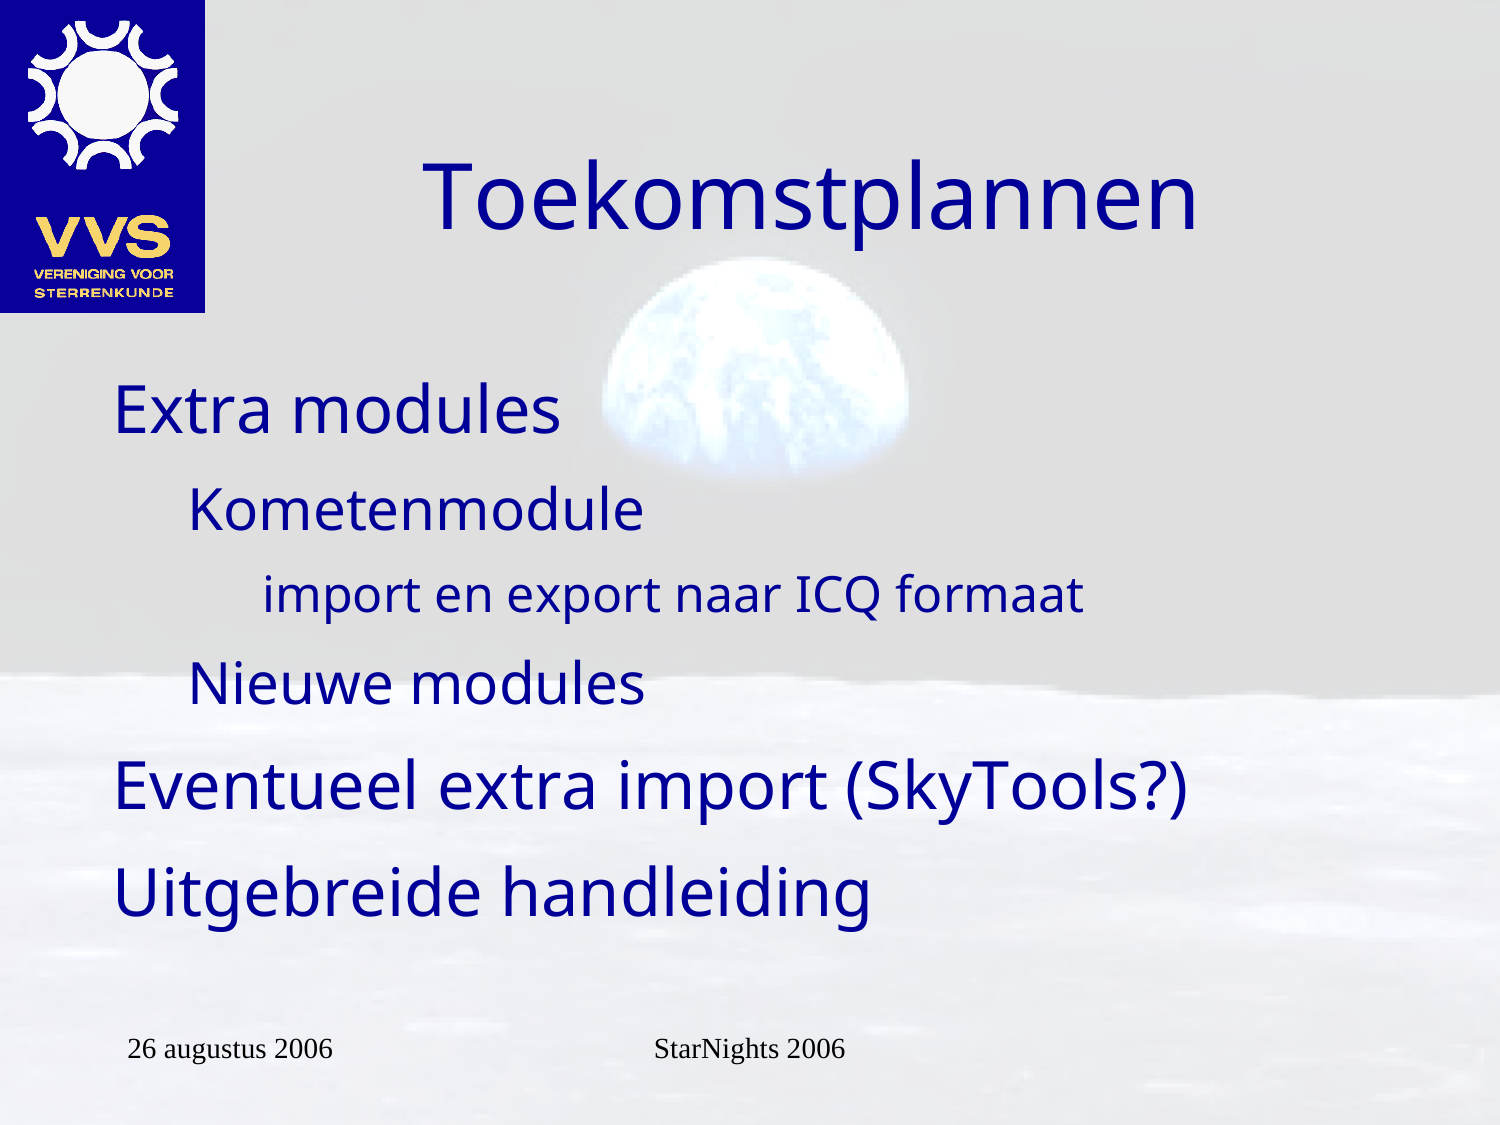

# Toekomstplannen
Extra modules
Kometenmodule
import en export naar ICQ formaat
Nieuwe modules
Eventueel extra import (SkyTools?)
Uitgebreide handleiding
26 augustus 2006
StarNights 2006